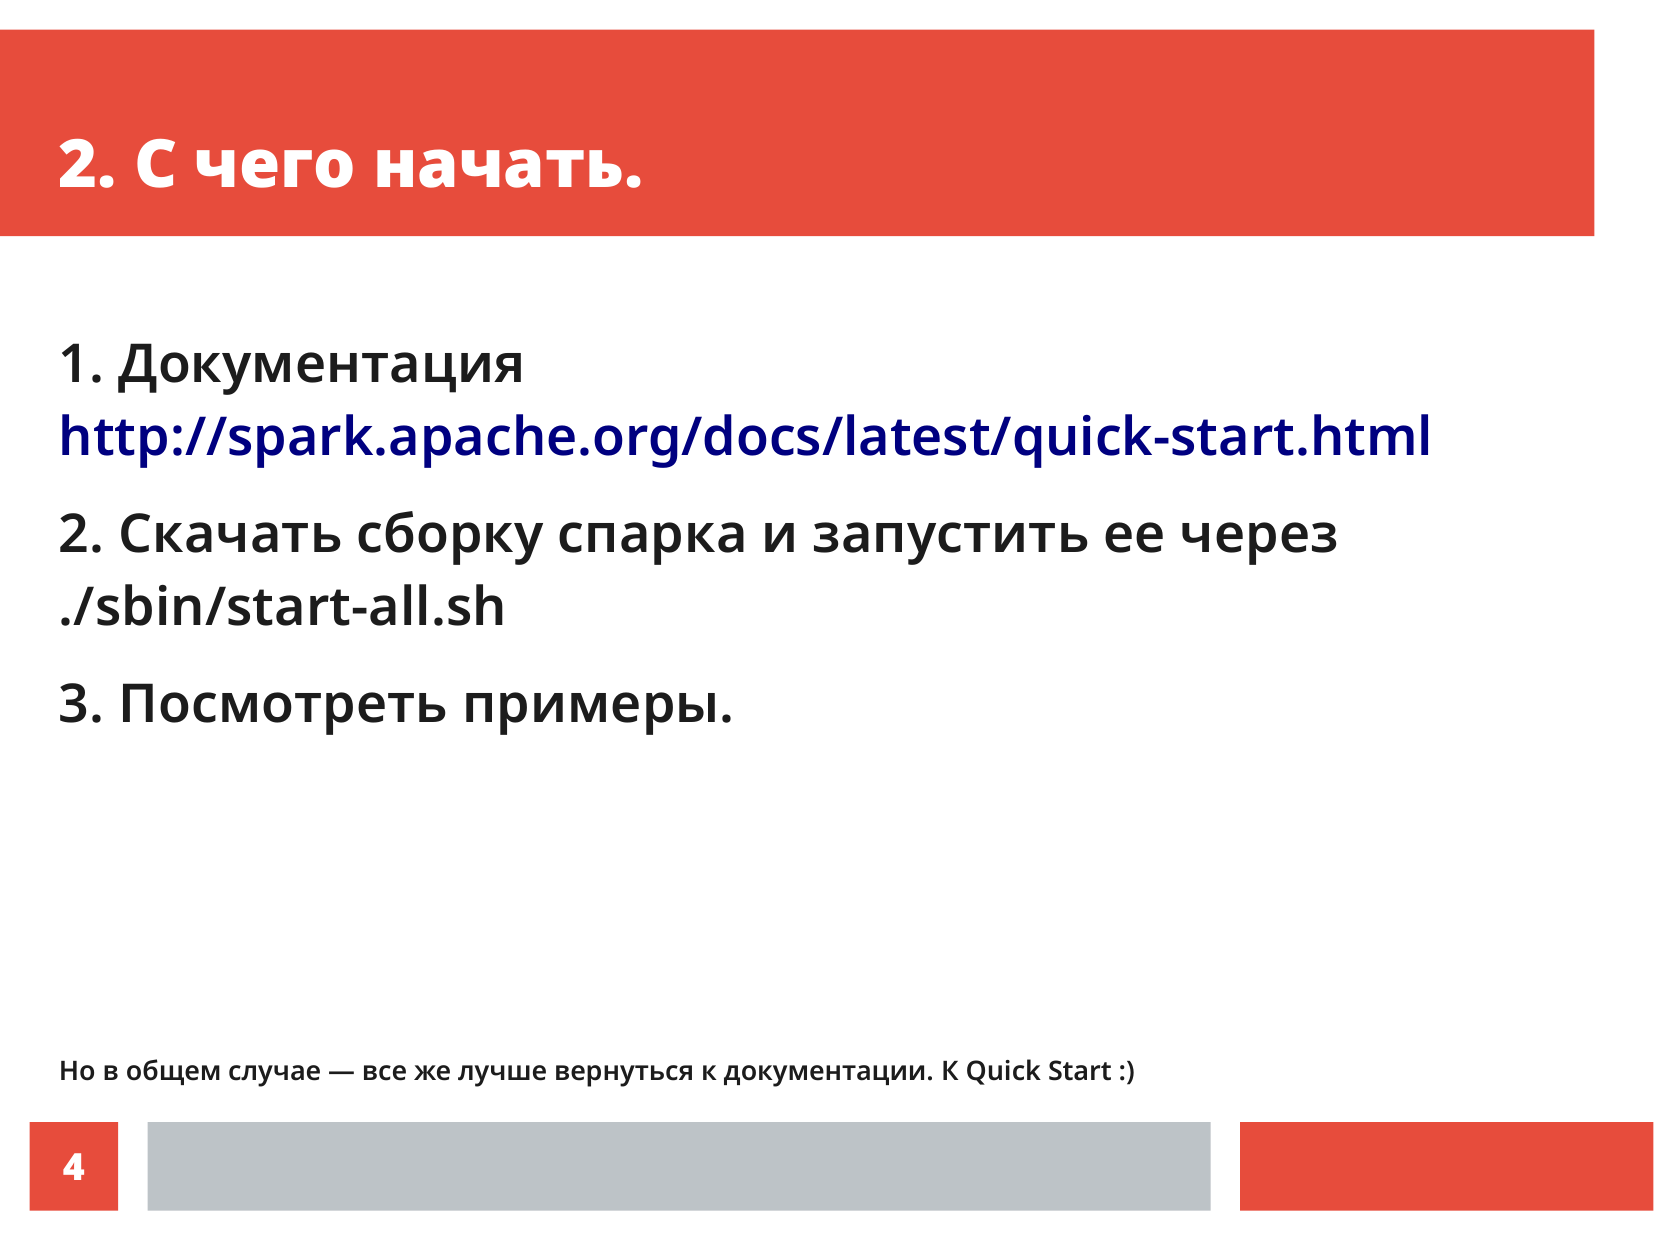

# 2. С чего начать.
1. Документацияhttp://spark.apache.org/docs/latest/quick-start.html
2. Скачать сборку спарка и запустить ее через ./sbin/start-all.sh
3. Посмотреть примеры.
Но в общем случае — все же лучше вернуться к документации. К Quick Start :)
4